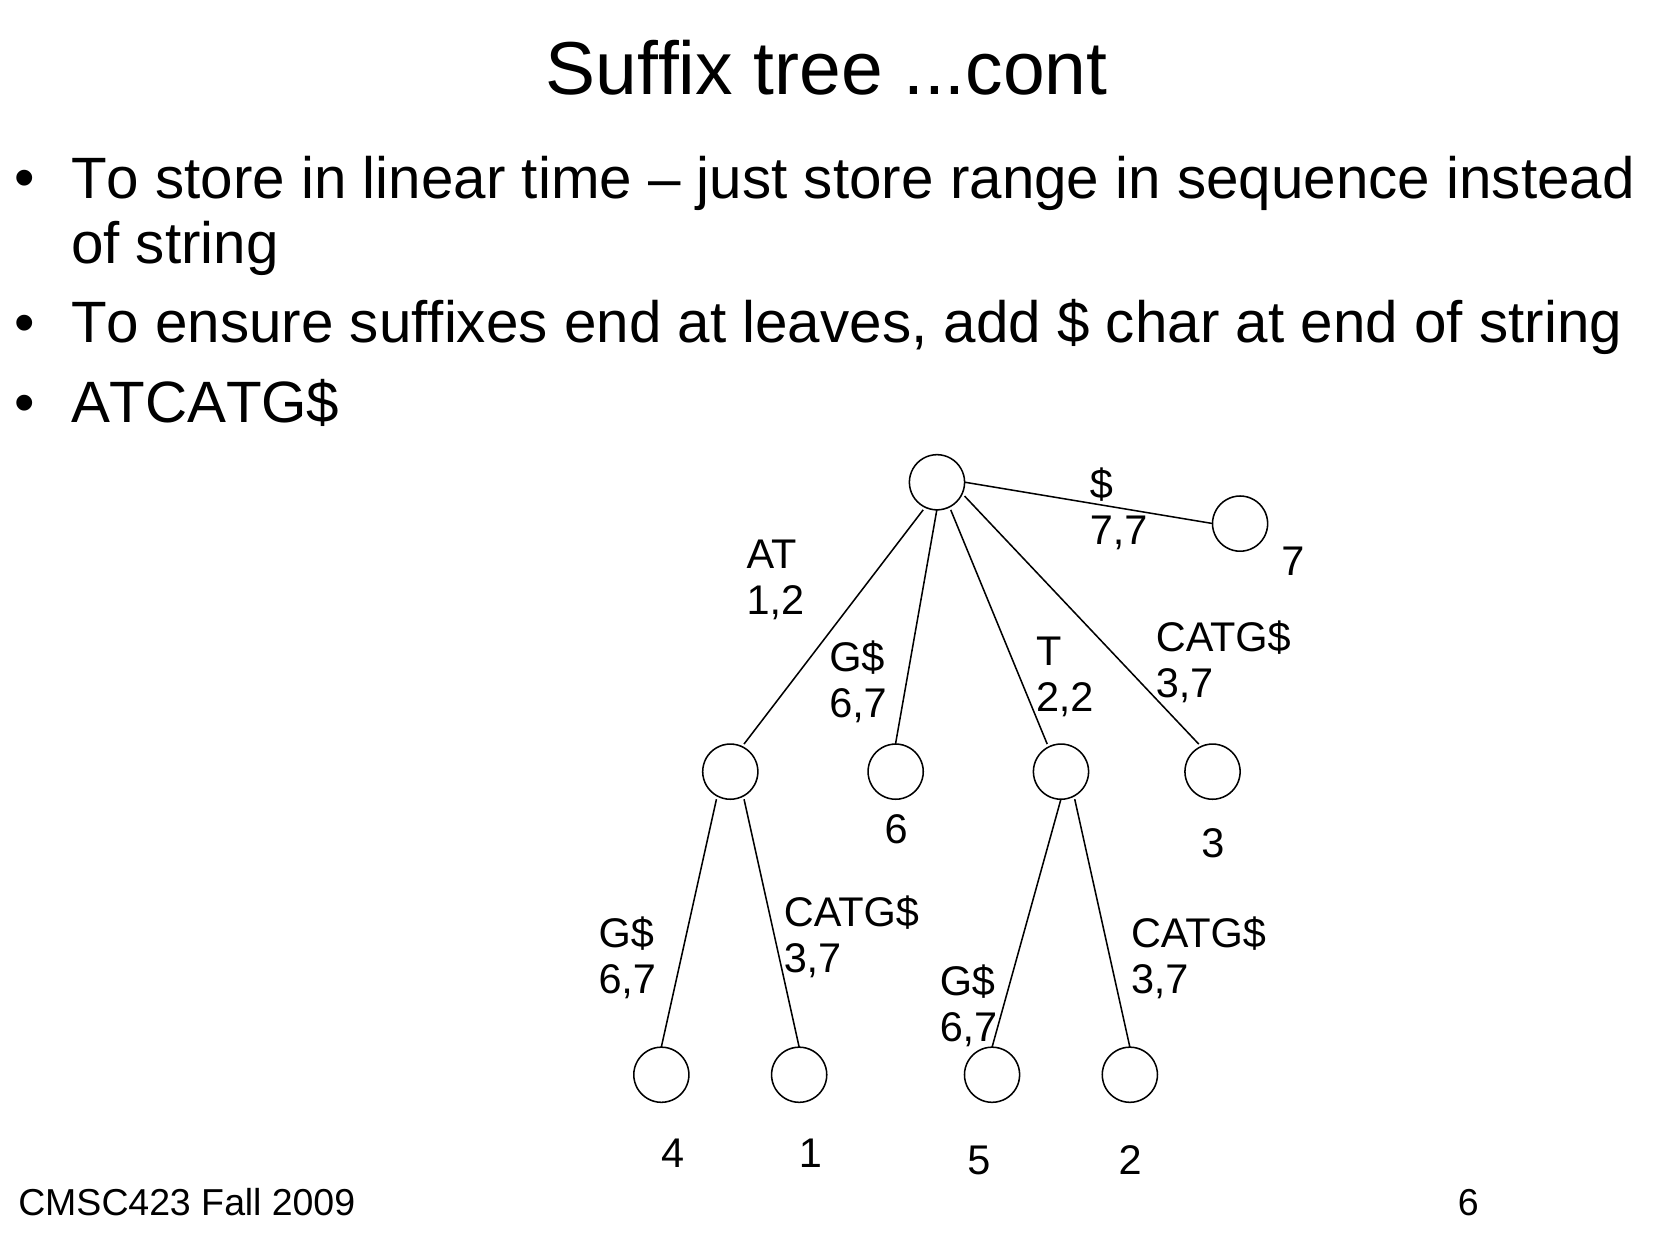

# Suffix tree ...cont
To store in linear time – just store range in sequence instead of string
To ensure suffixes end at leaves, add $ char at end of string
ATCATG$
$
7,7
AT
1,2
7
CATG$
3,7
T
2,2
G$
6,7
6
3
CATG$
3,7
G$
6,7
CATG$
3,7
G$
6,7
4
1
5
2
CMSC423 Fall 2009
6